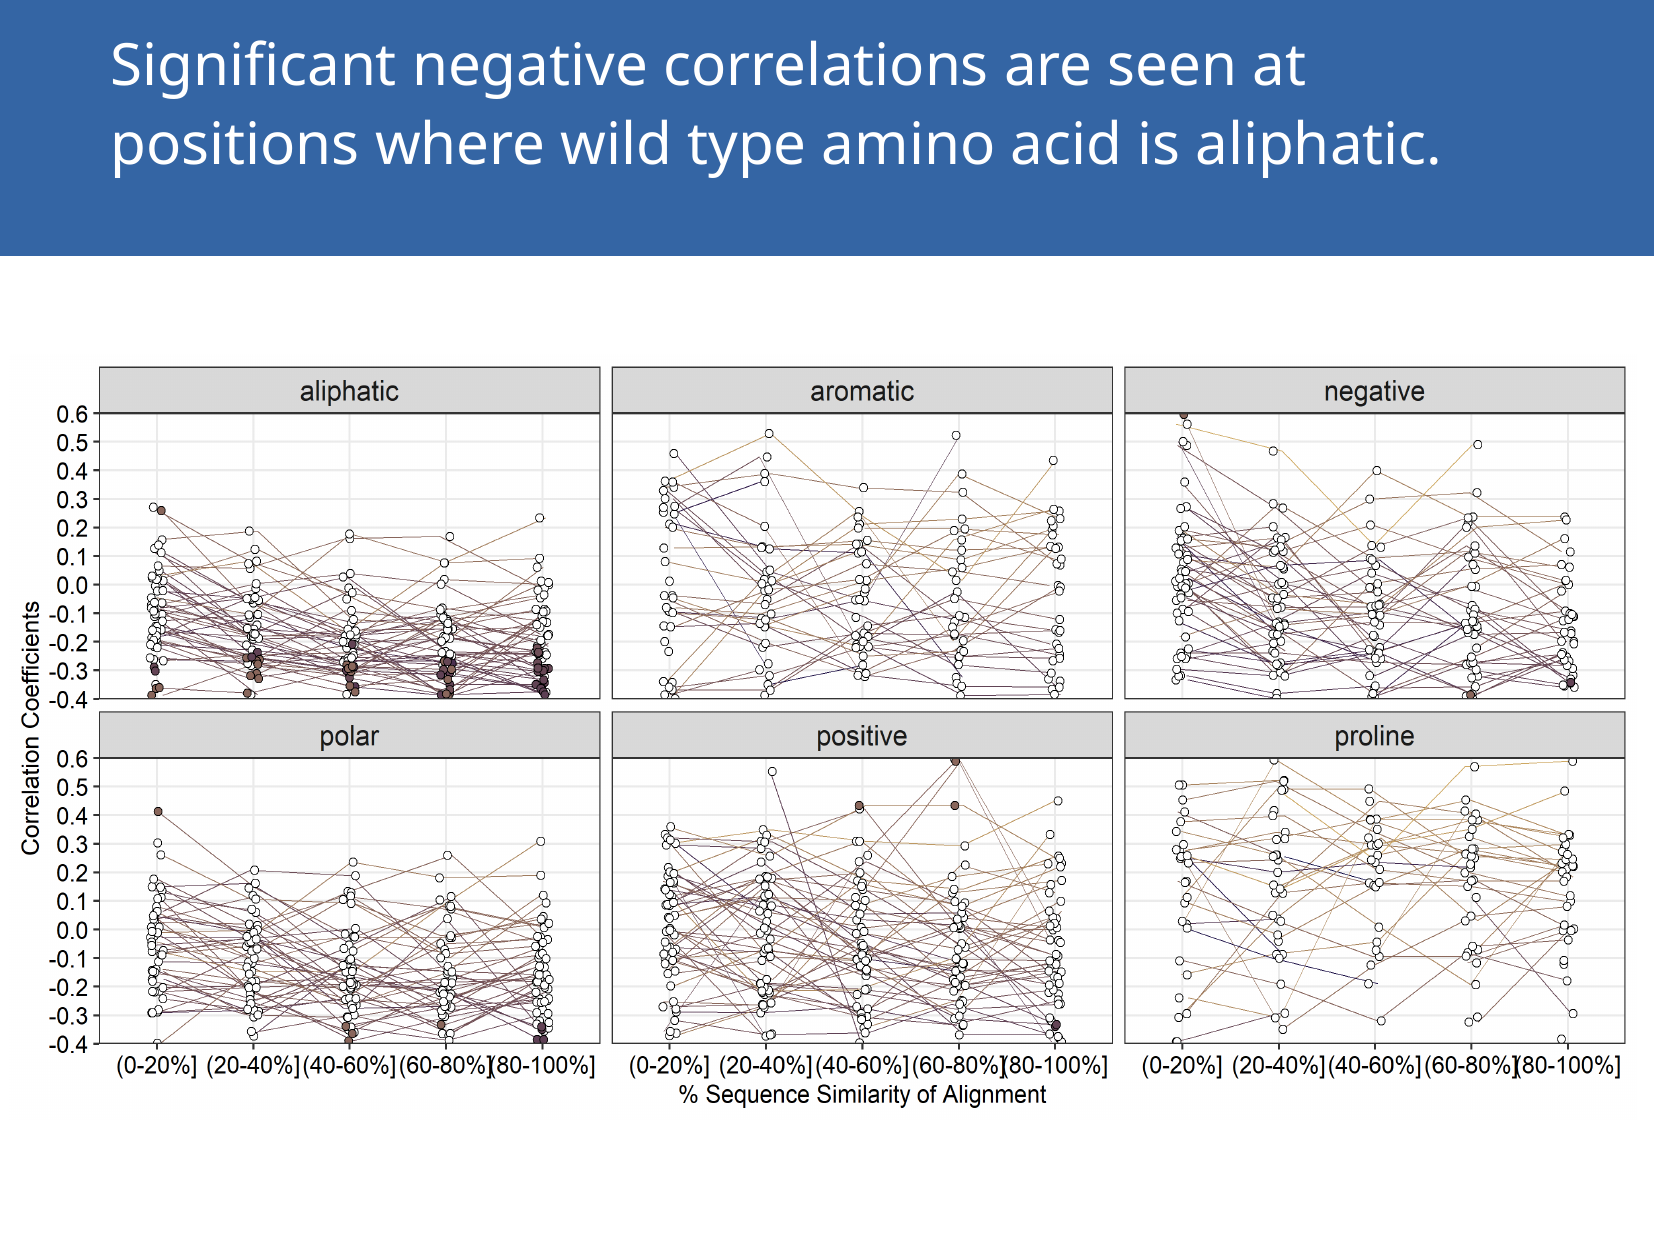

Significant negative correlations are seen at positions where wild type amino acid is aliphatic.